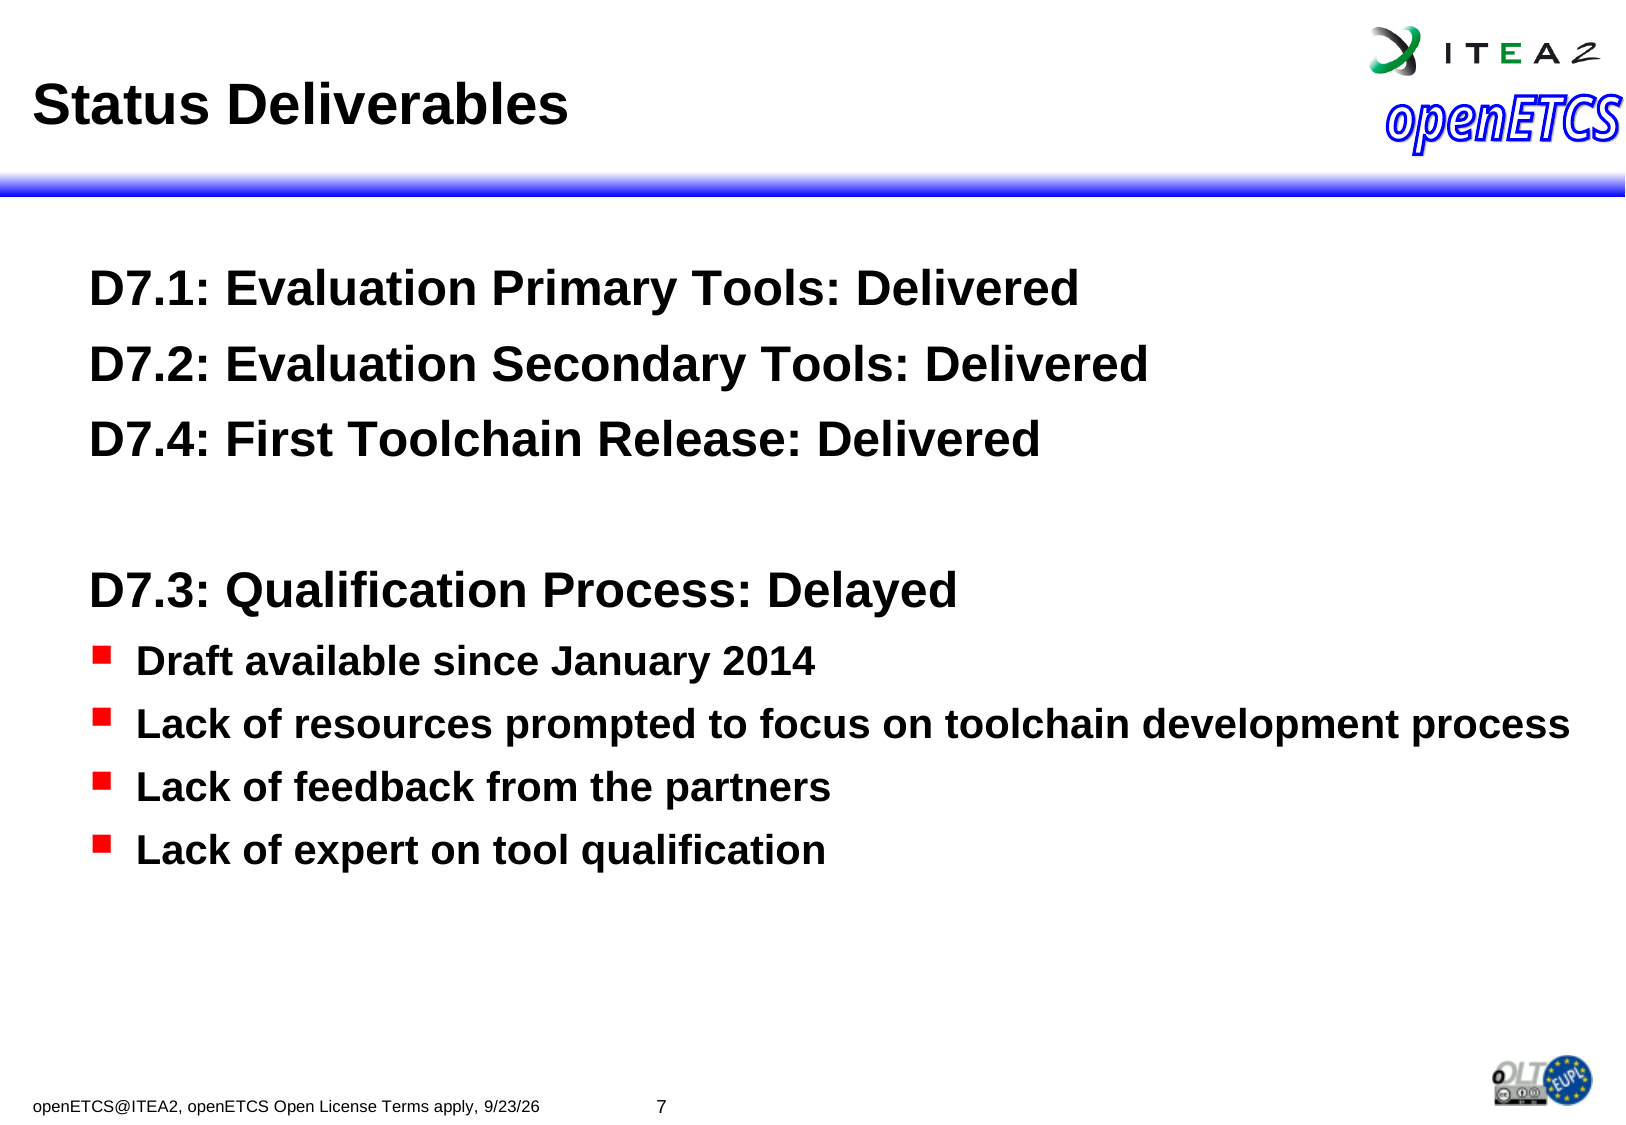

# Status Deliverables
D7.1: Evaluation Primary Tools: Delivered
D7.2: Evaluation Secondary Tools: Delivered
D7.4: First Toolchain Release: Delivered
D7.3: Qualification Process: Delayed
Draft available since January 2014
Lack of resources prompted to focus on toolchain development process
Lack of feedback from the partners
Lack of expert on tool qualification